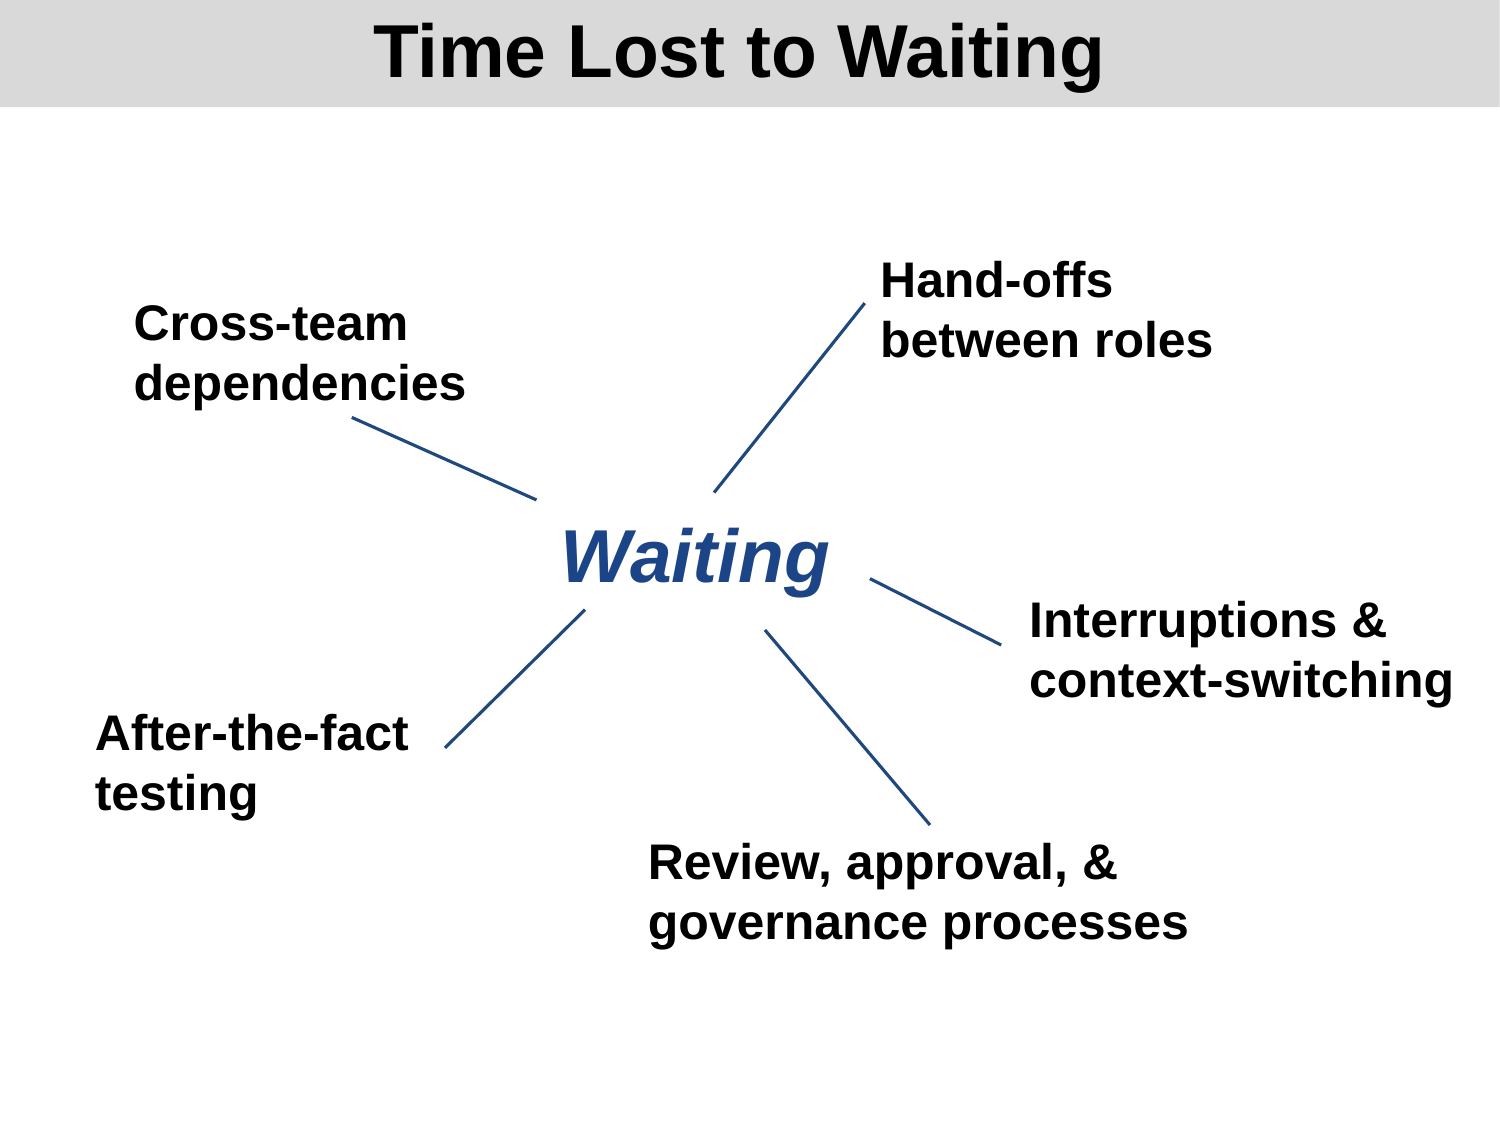

Time Lost to Waiting
Hand-offs between roles
Cross-team dependencies
Waiting
Interruptions & context-switching
After-the-fact testing
Review, approval, & governance processes